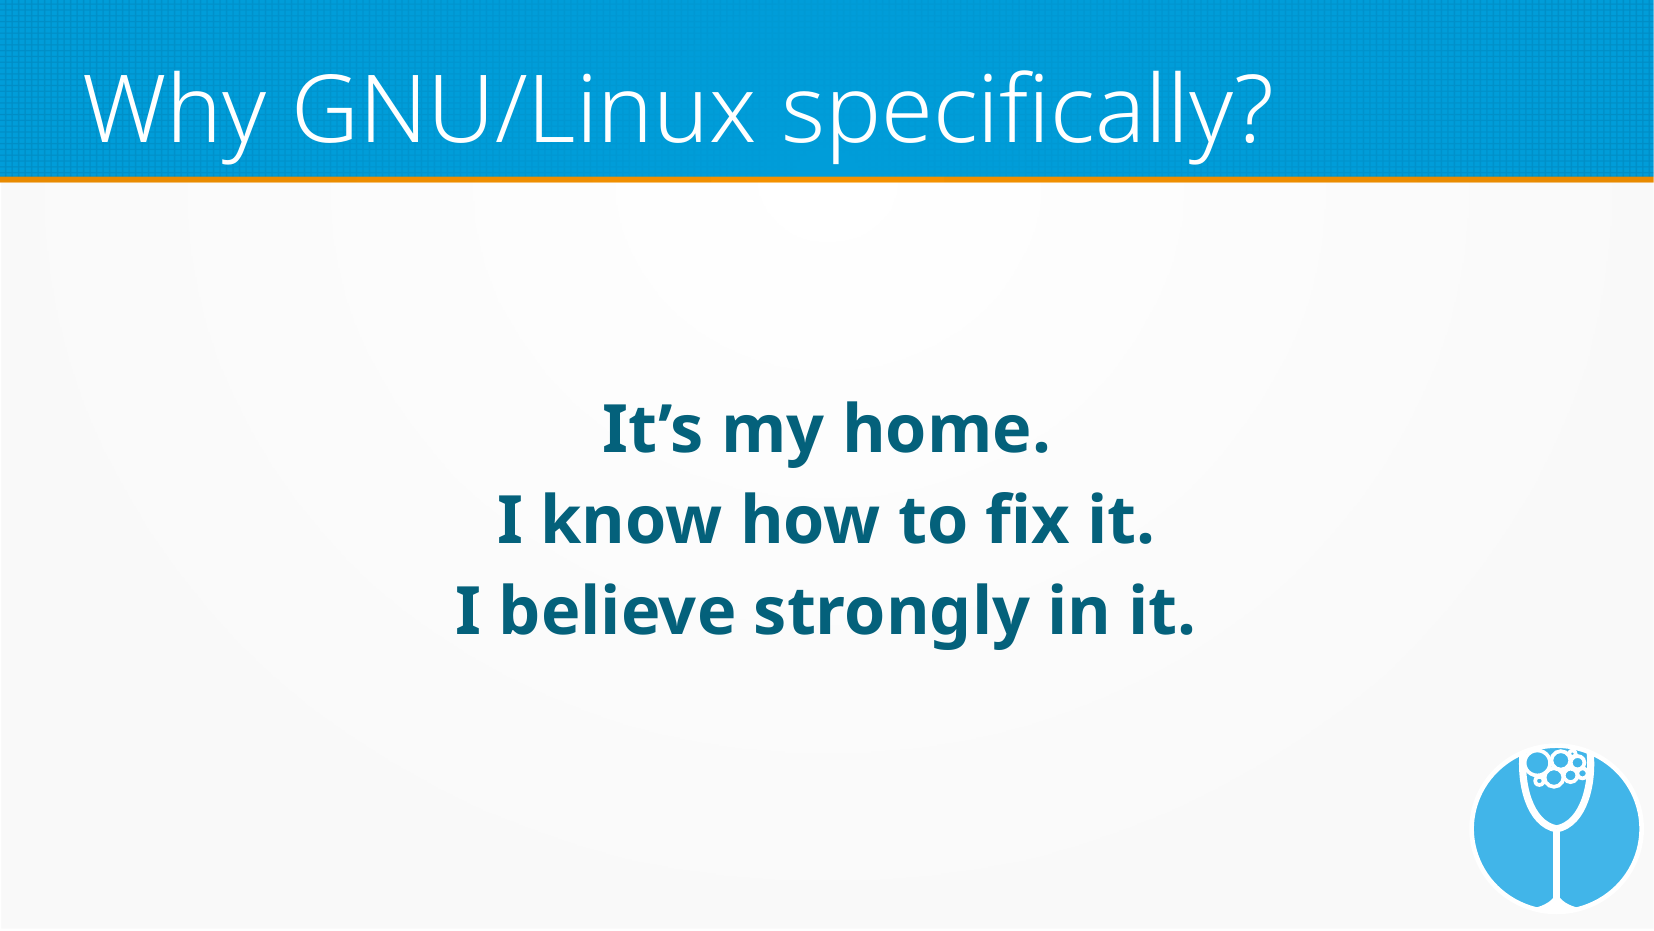

# Why GNU/Linux specifically?
It’s my home.
I know how to fix it.
I believe strongly in it.